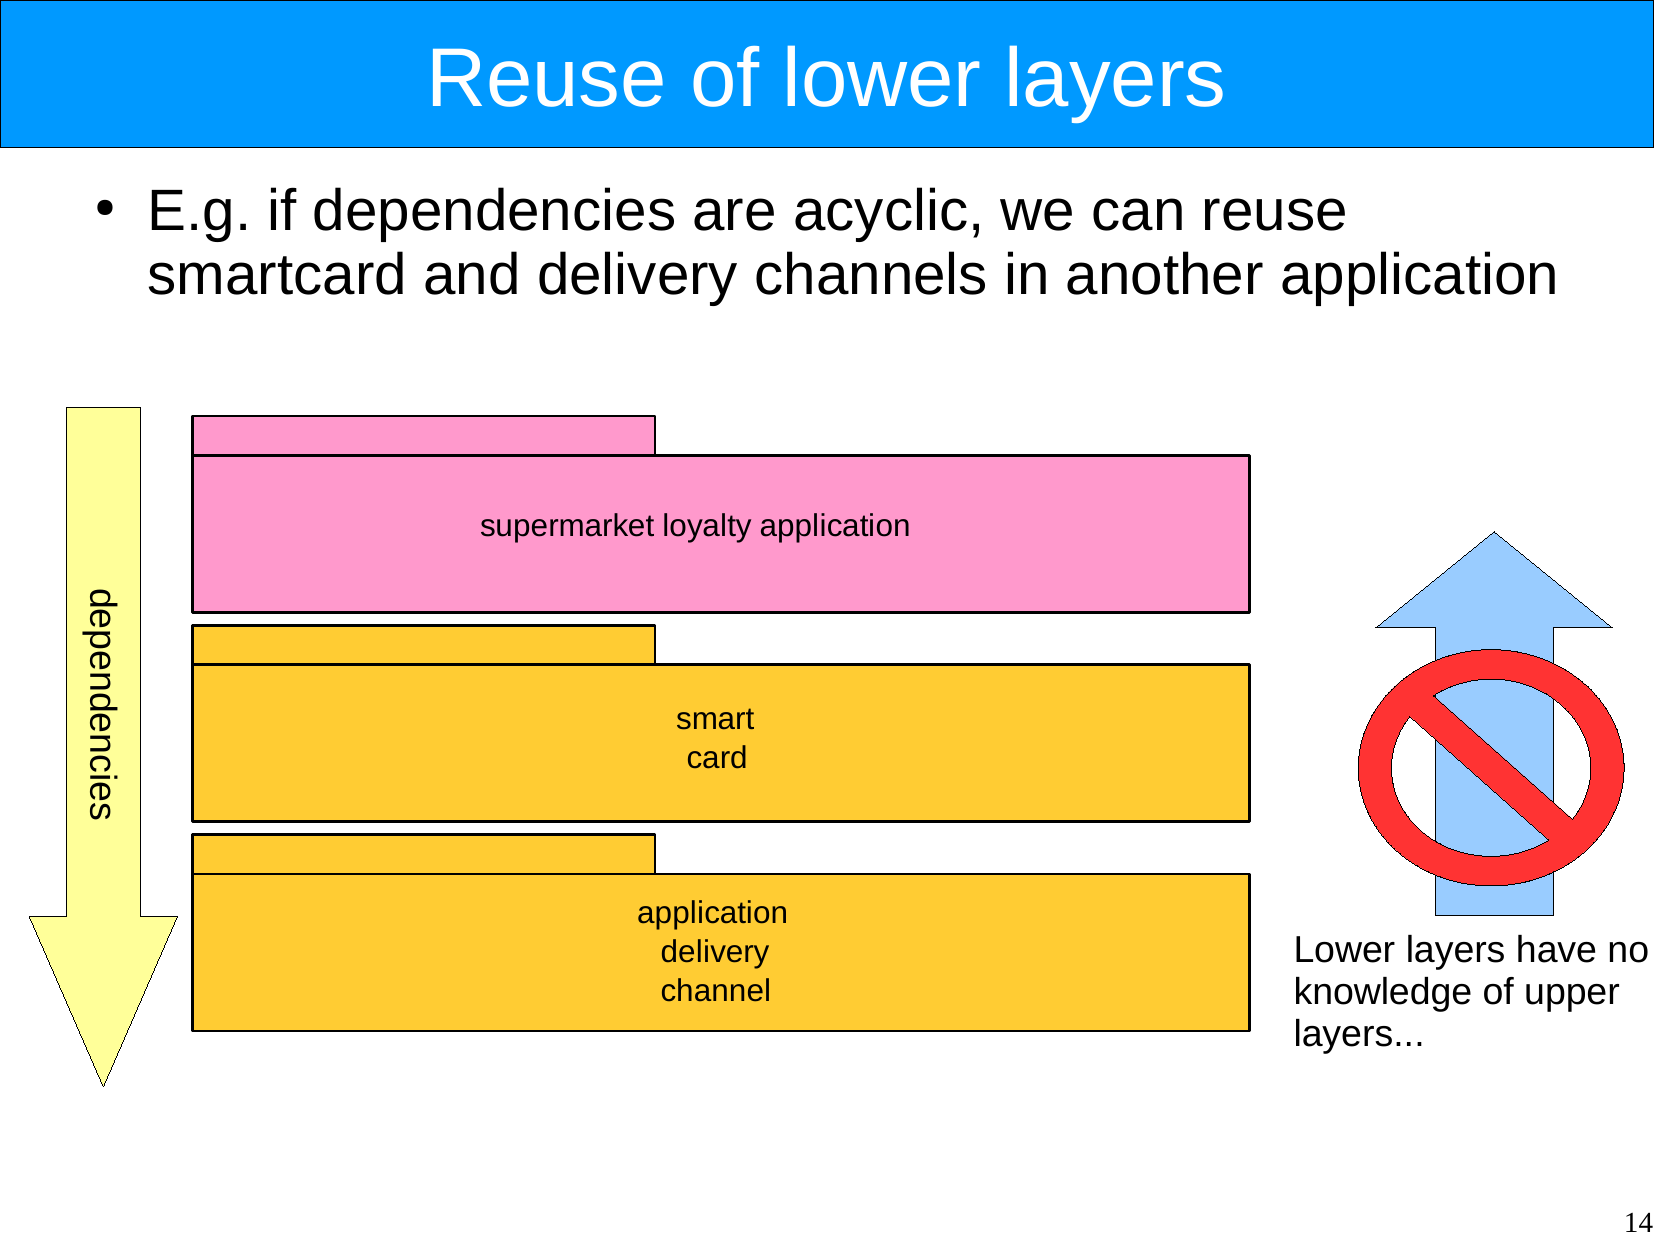

# Reuse of lower layers
E.g. if dependencies are acyclic, we can reuse smartcard and delivery channels in another application
dependencies
Lower layers have no
knowledge of upper
layers...
14